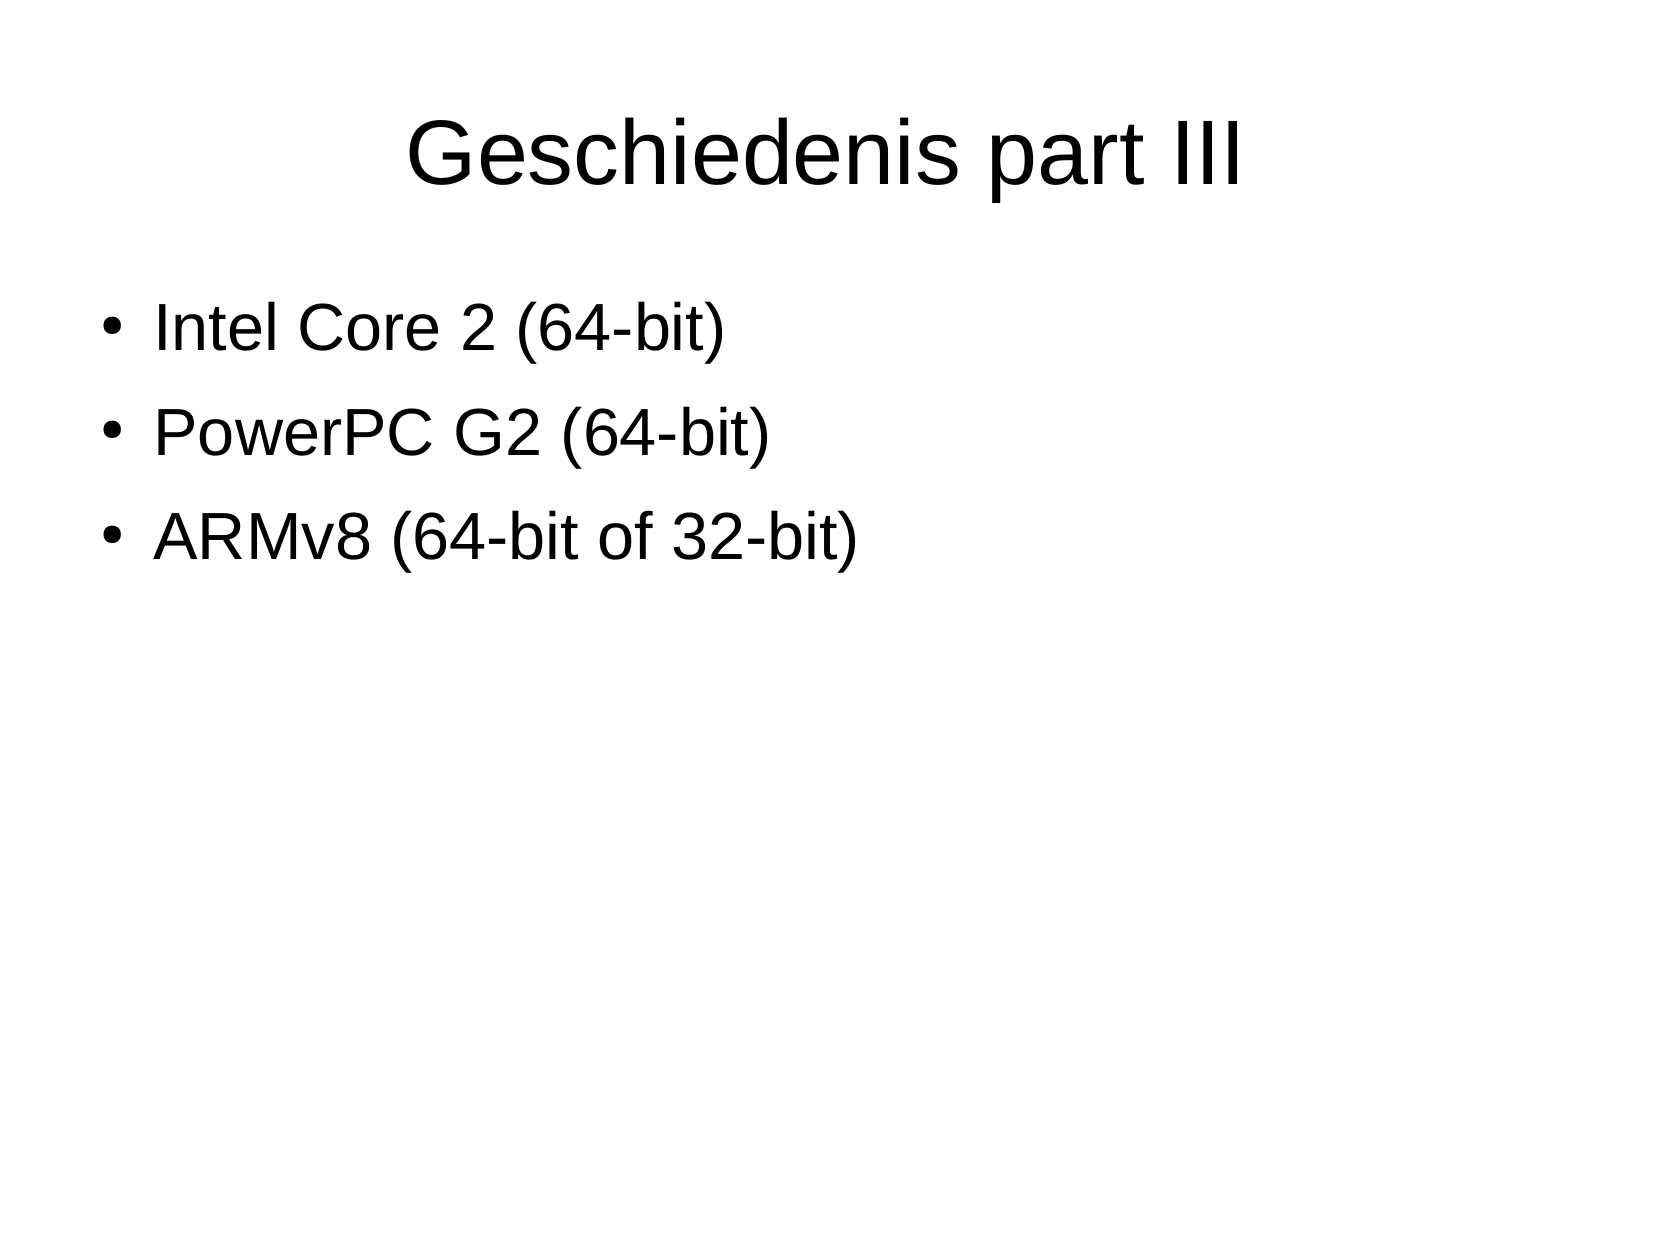

# Geschiedenis part III
Intel Core 2 (64-bit)
PowerPC G2 (64-bit)
ARMv8 (64-bit of 32-bit)